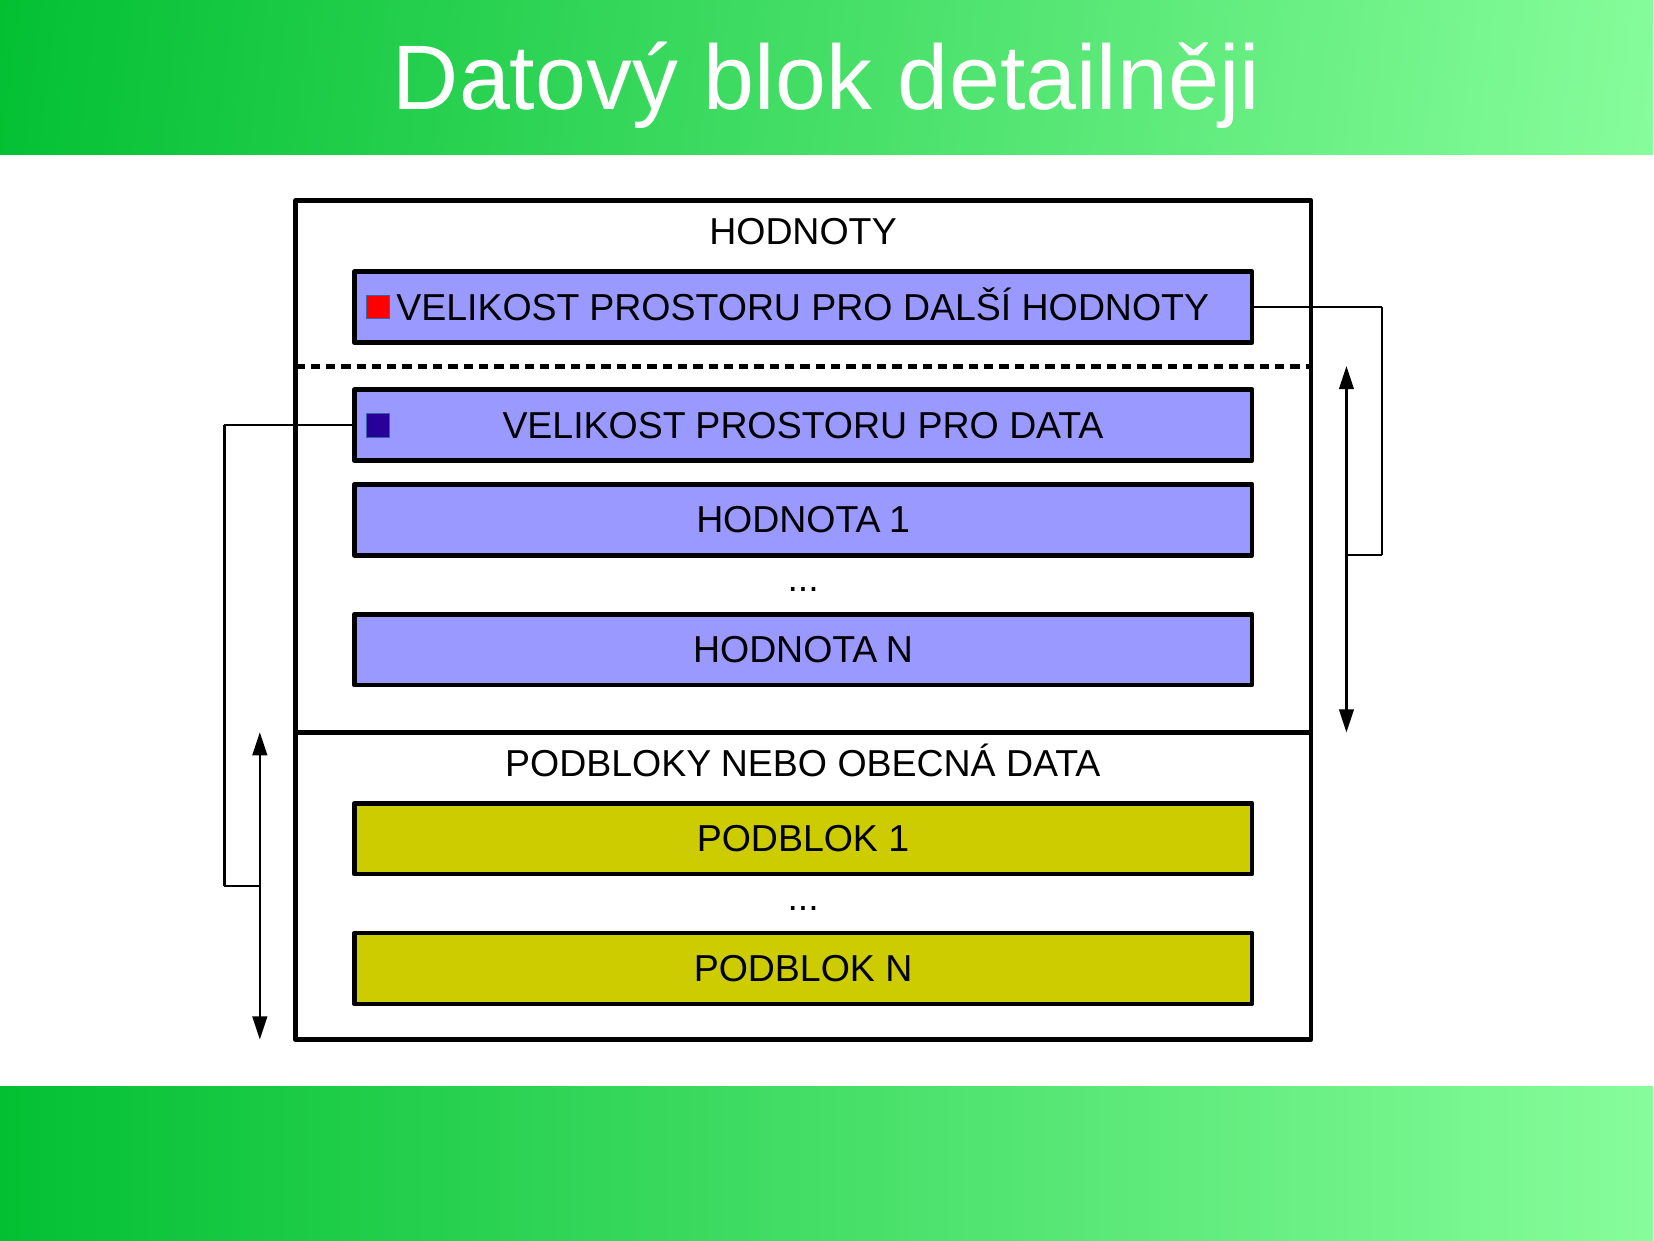

# Datový blok detailněji
HODNOTY
VELIKOST PROSTORU PRO DALŠÍ HODNOTY
VELIKOST PROSTORU PRO DATA
HODNOTA 1
...
HODNOTA N
PODBLOKY NEBO OBECNÁ DATA
PODBLOK 1
...
PODBLOK N